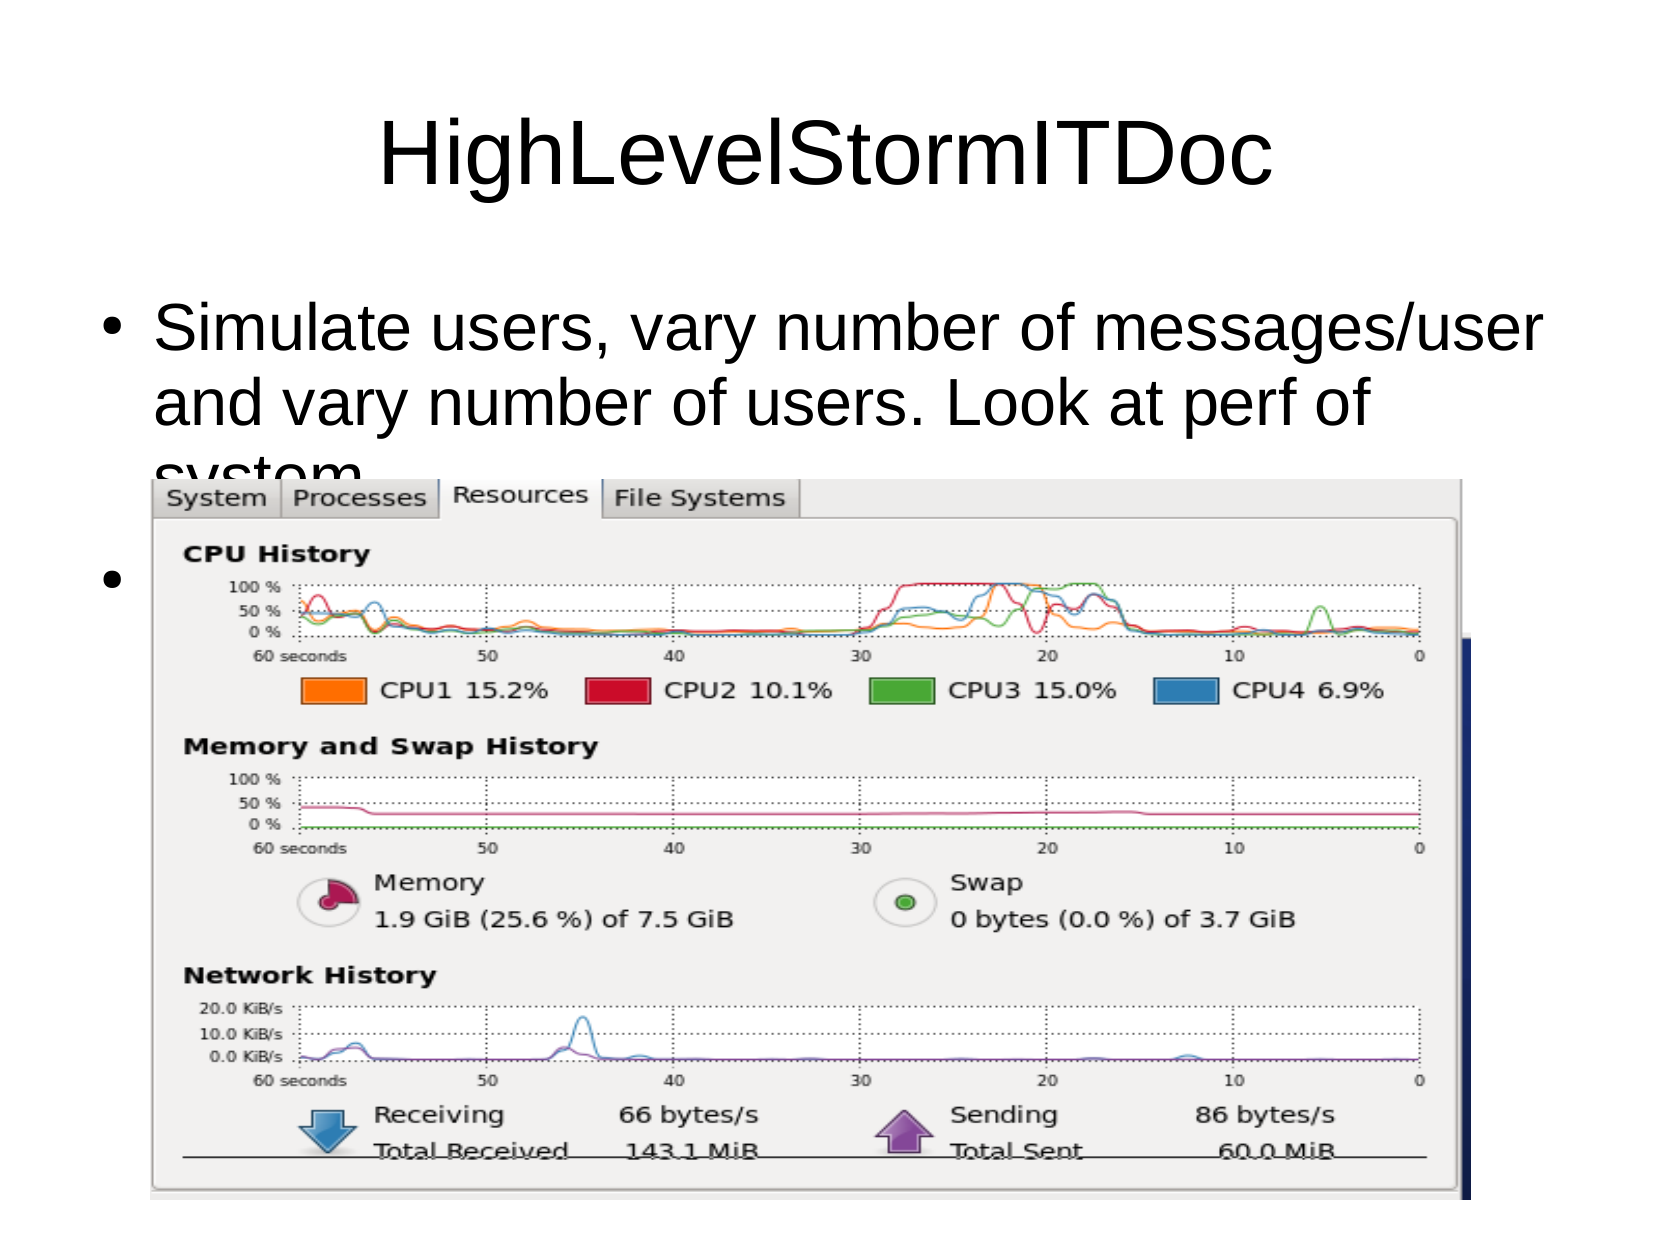

# HighLevelStormITDoc
Simulate users, vary number of messages/user and vary number of users. Look at perf of system